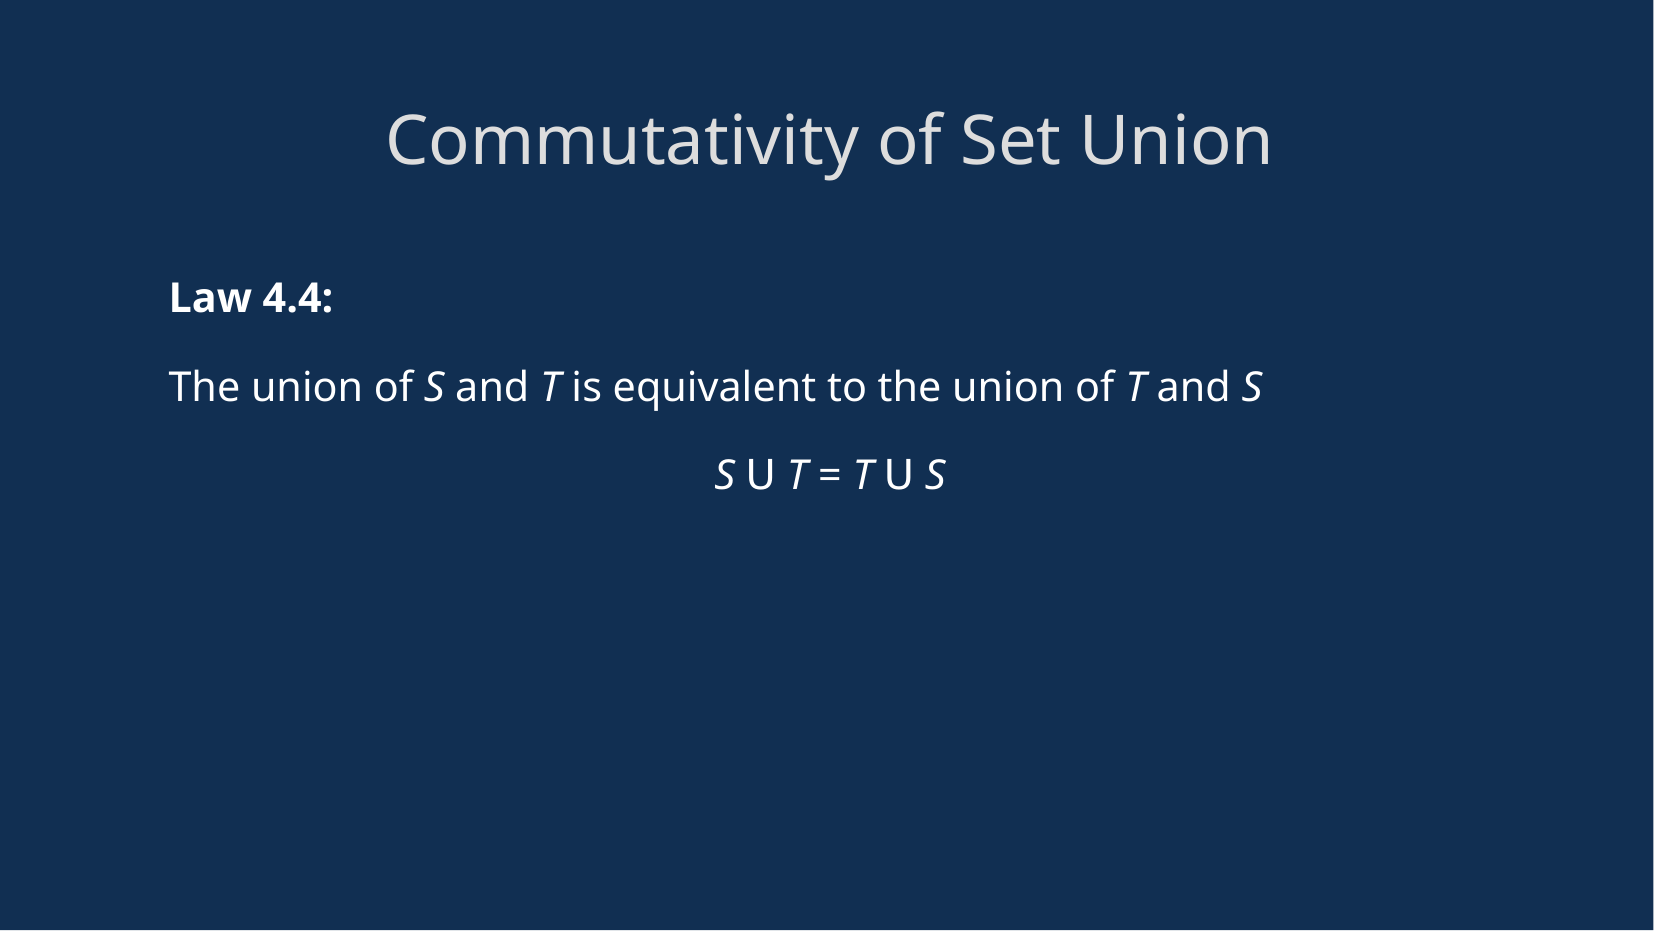

# Commutativity of Set Union
Law 4.4:
The union of S and T is equivalent to the union of T and S
S 𝖴 T = T 𝖴 S